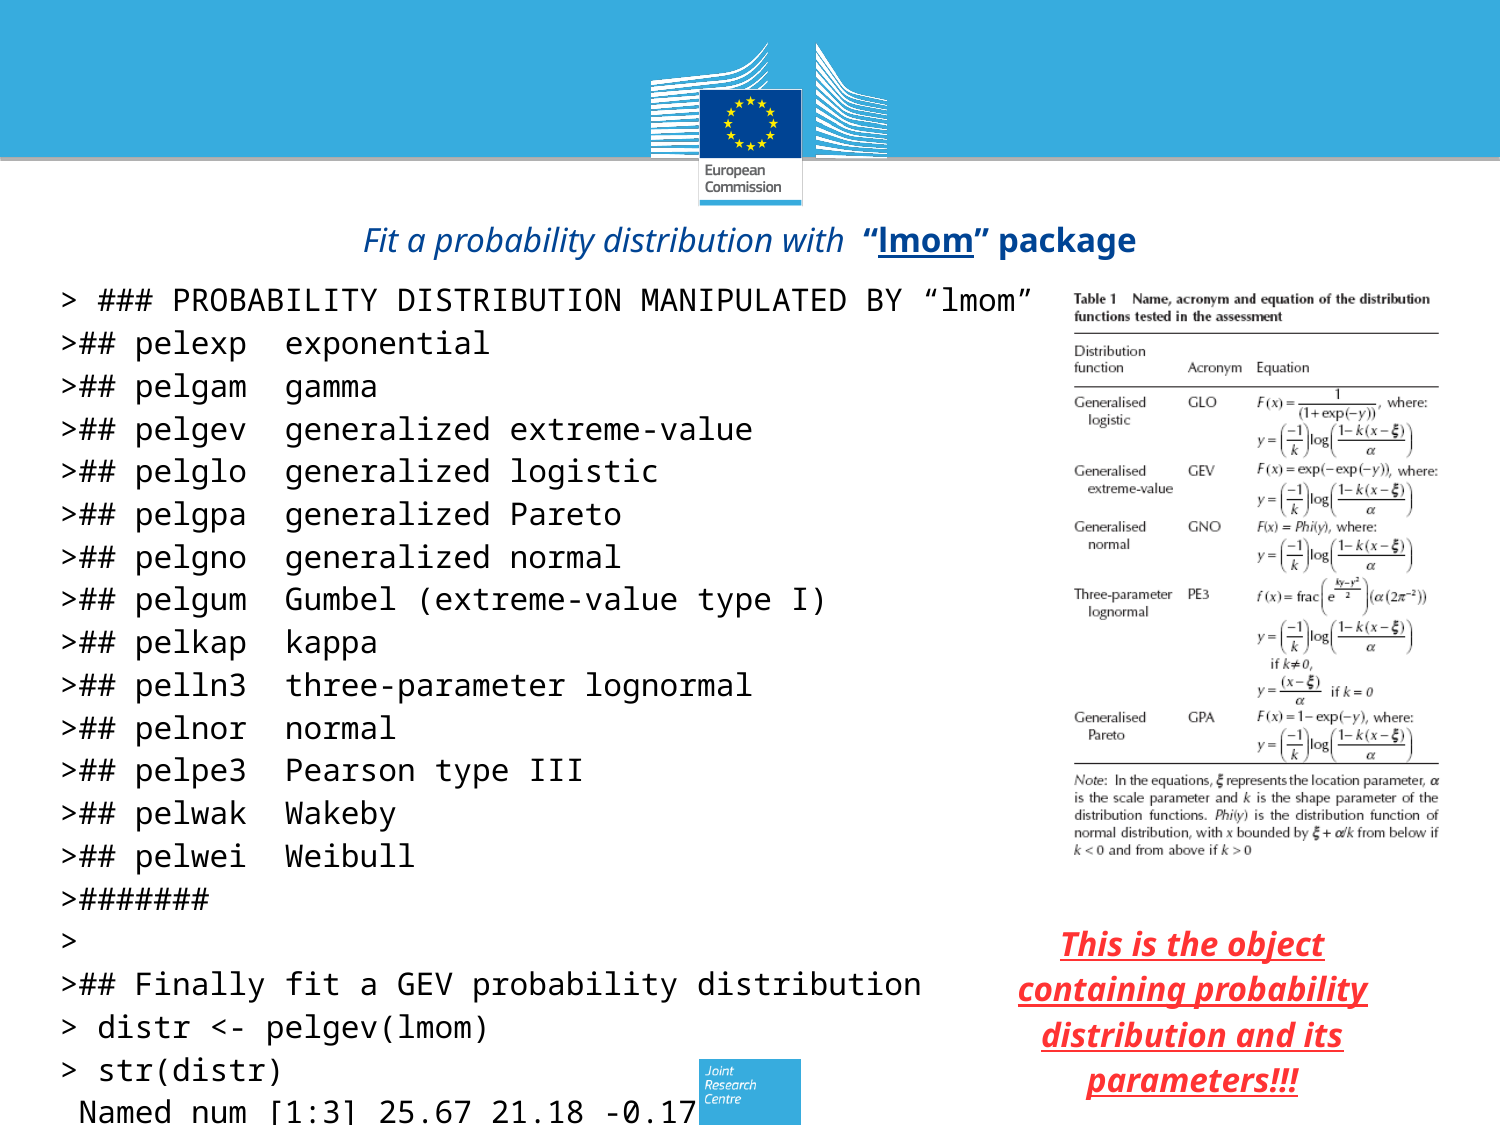

Fit a probability distribution with “lmom” package
> ### PROBABILITY DISTRIBUTION MANIPULATED BY “lmom”
>##	pelexp 	exponential
>##	pelgam 	gamma
>##	pelgev 	generalized extreme-value
>##	pelglo 	generalized logistic
>##	pelgpa 	generalized Pareto
>##	pelgno 	generalized normal
>##	pelgum 	Gumbel (extreme-value type I)
>##	pelkap 	kappa
>##	pelln3 	three-parameter lognormal
>##	pelnor 	normal
>##	pelpe3 	Pearson type III
>##	pelwak 	Wakeby
>##	pelwei 	Weibull
>#######
>
>## Finally fit a GEV probability distribution
> distr <- pelgev(lmom)
> str(distr)
 Named num [1:3] 25.67 21.18 -0.17
 - attr(*, "names")= chr [1:3] "xi" "alpha" "k"
This is the object containing probability distribution and its parameters!!!